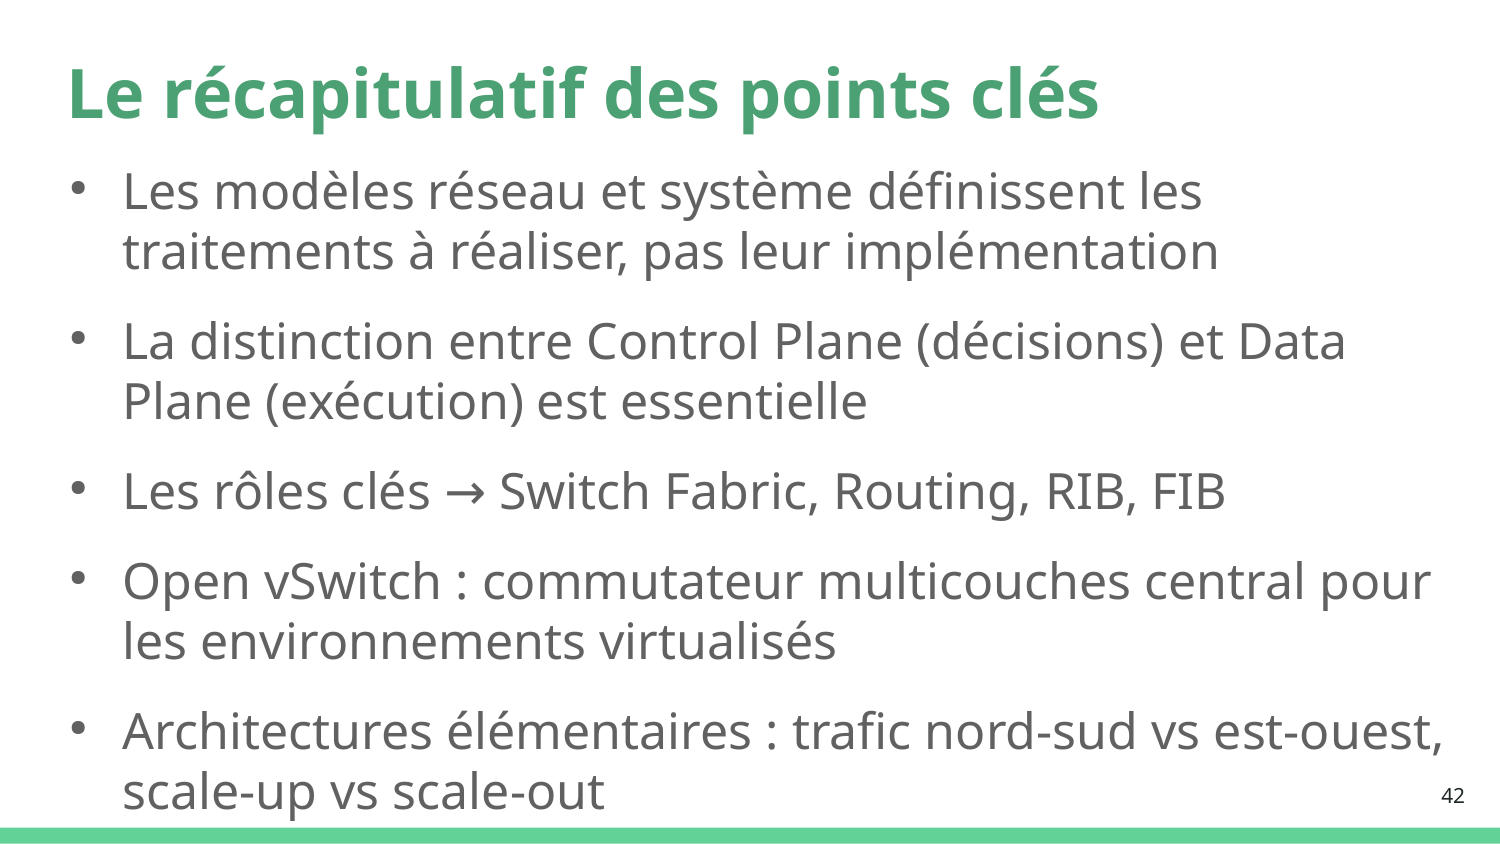

Le récapitulatif des points clés
# Les modèles réseau et système définissent les traitements à réaliser, pas leur implémentation
La distinction entre Control Plane (décisions) et Data Plane (exécution) est essentielle
Les rôles clés → Switch Fabric, Routing, RIB, FIB
Open vSwitch : commutateur multicouches central pour les environnements virtualisés
Architectures élémentaires : trafic nord-sud vs est-ouest, scale-up vs scale-out